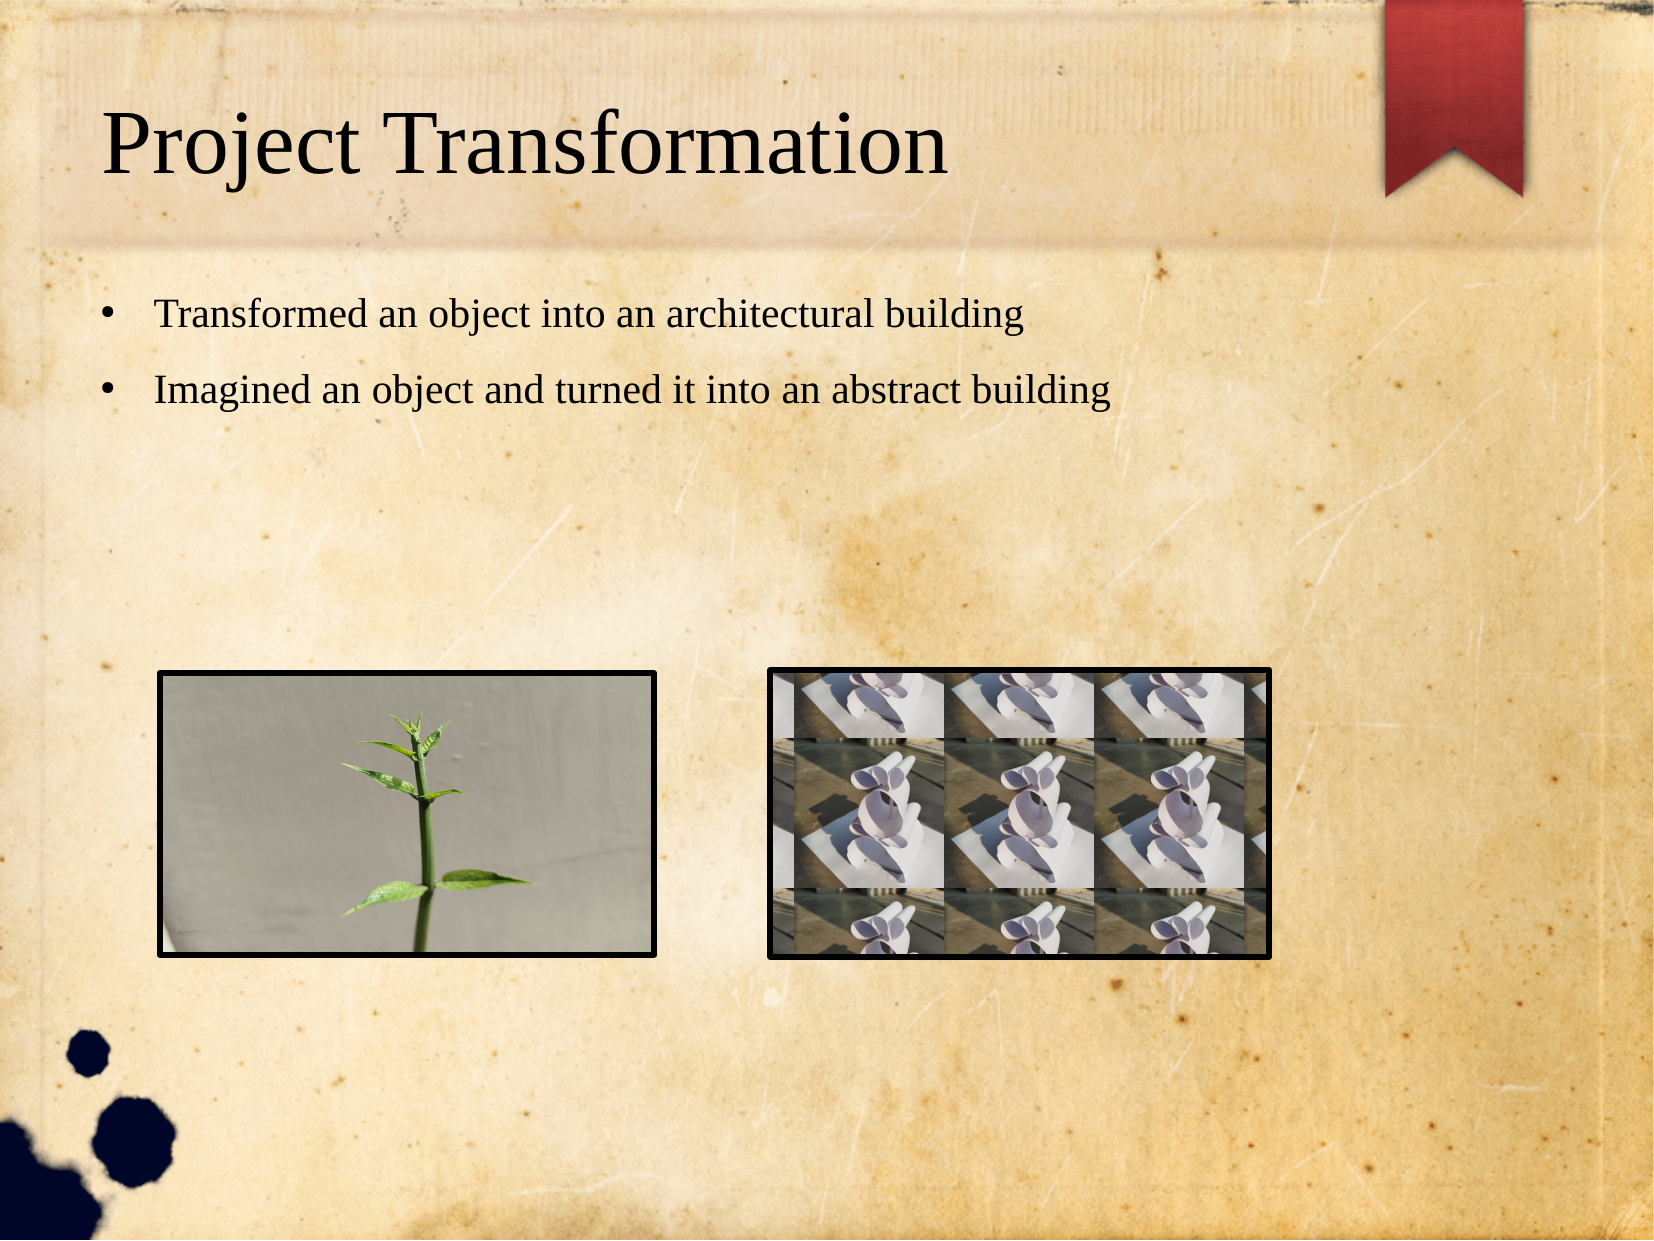

# Project Transformation
Transformed an object into an architectural building
Imagined an object and turned it into an abstract building